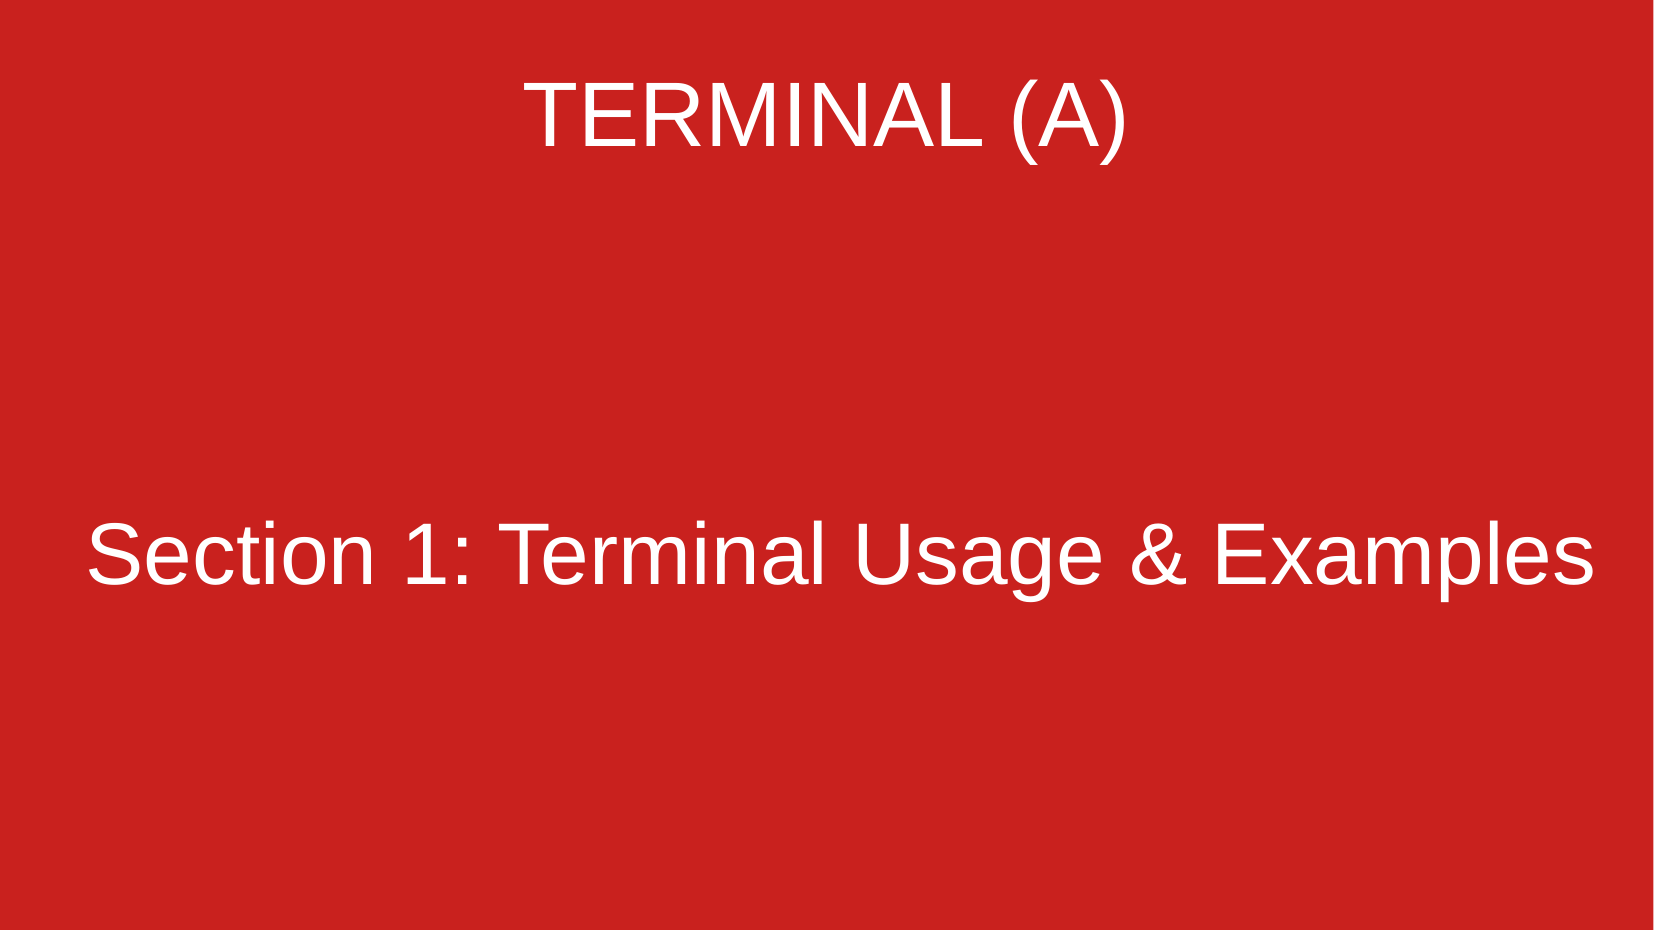

# TERMINAL (A)
Section 1: Terminal Usage & Examples